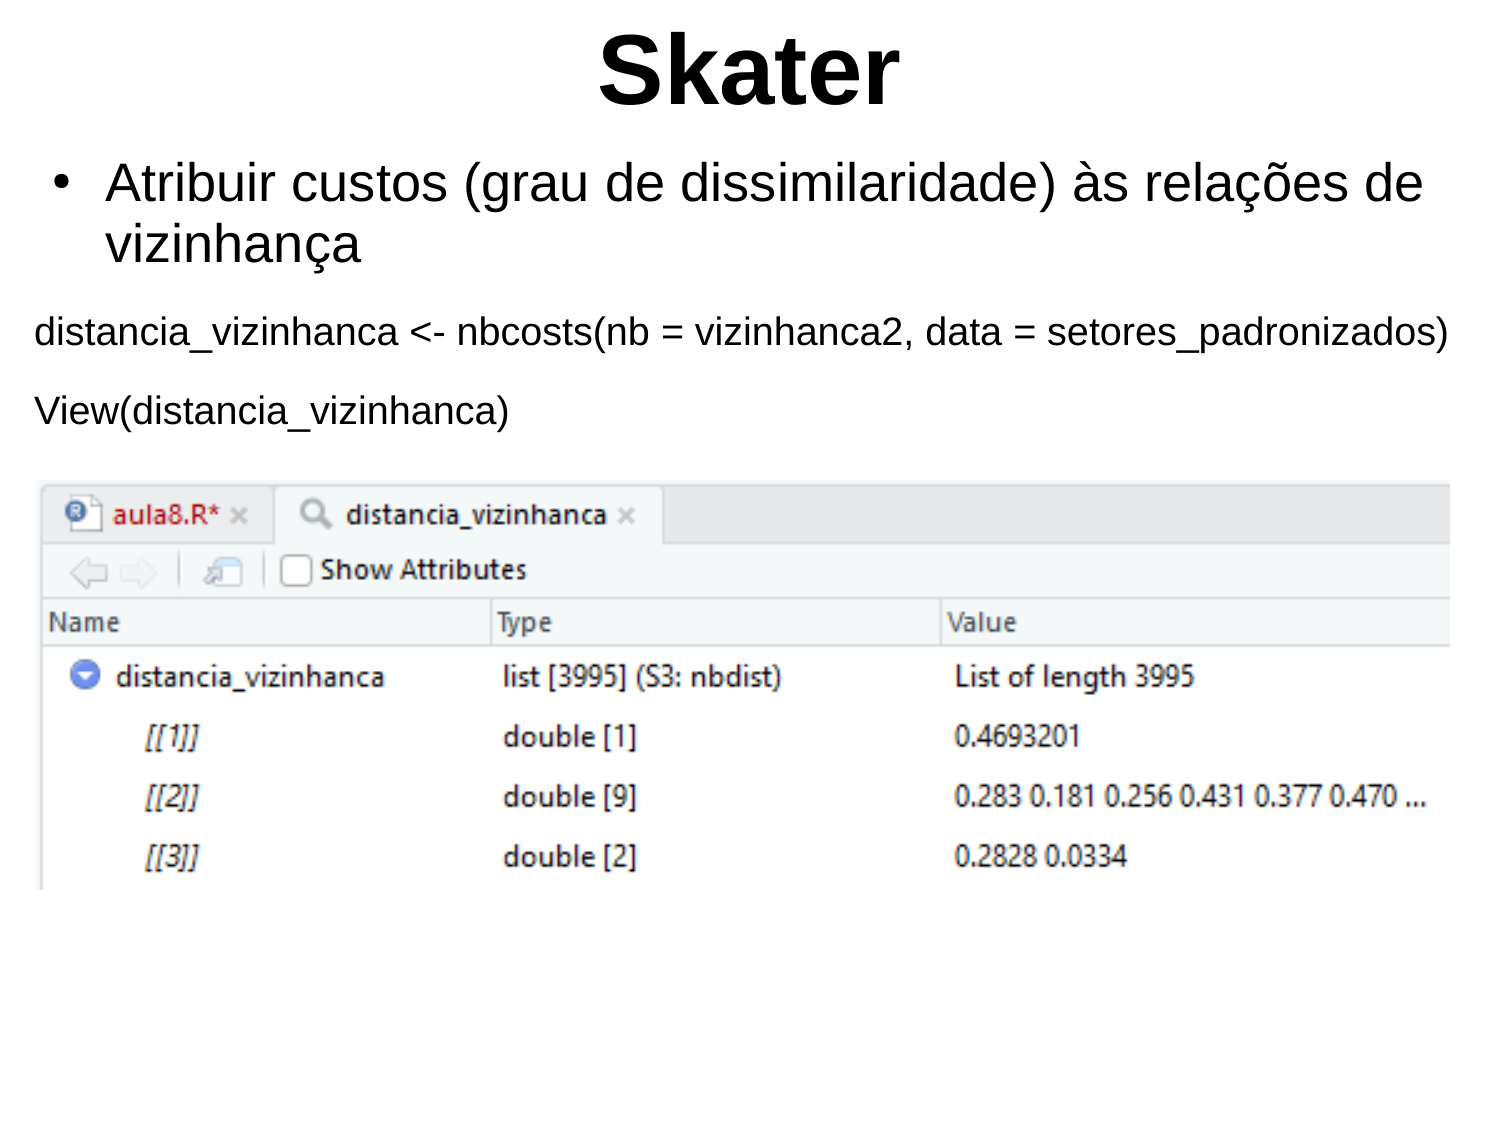

# Skater
Atribuir custos (grau de dissimilaridade) às relações de vizinhança
distancia_vizinhanca <- nbcosts(nb = vizinhanca2, data = setores_padronizados)
View(distancia_vizinhanca)